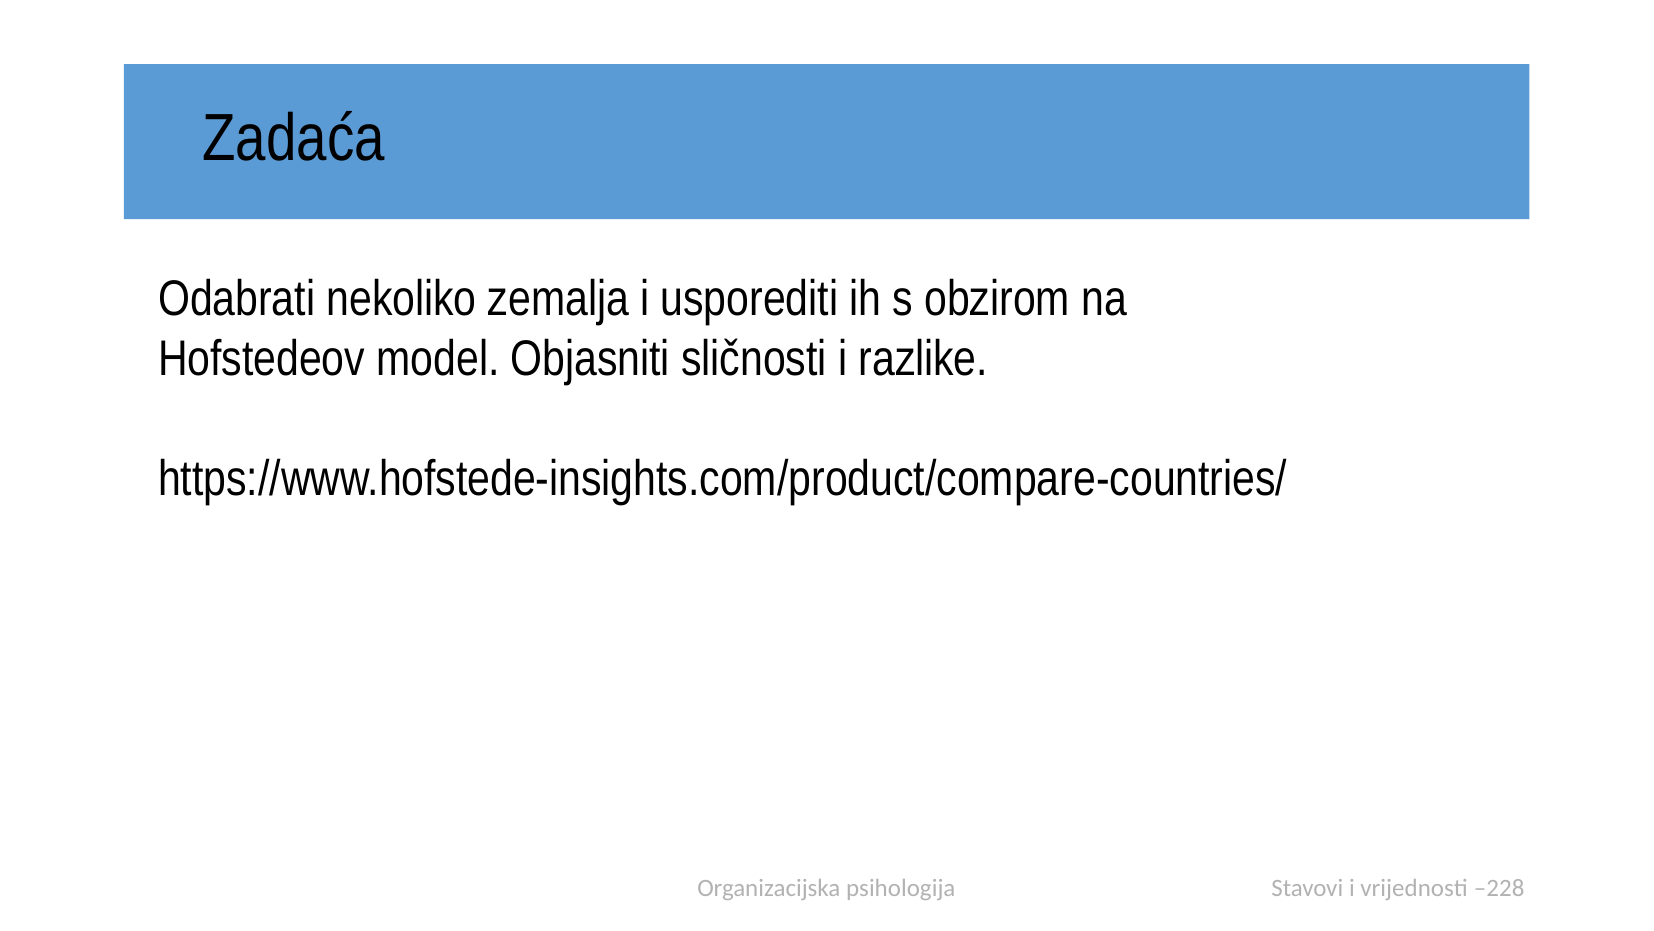

# Zadaća
Odabrati nekoliko zemalja i usporediti ih s obzirom na
Hofstedeov model. Objasniti sličnosti i razlike.
https://www.hofstede-insights.com/product/compare-countries/
Organizacijska psihologija
Stavovi i vrijednosti –